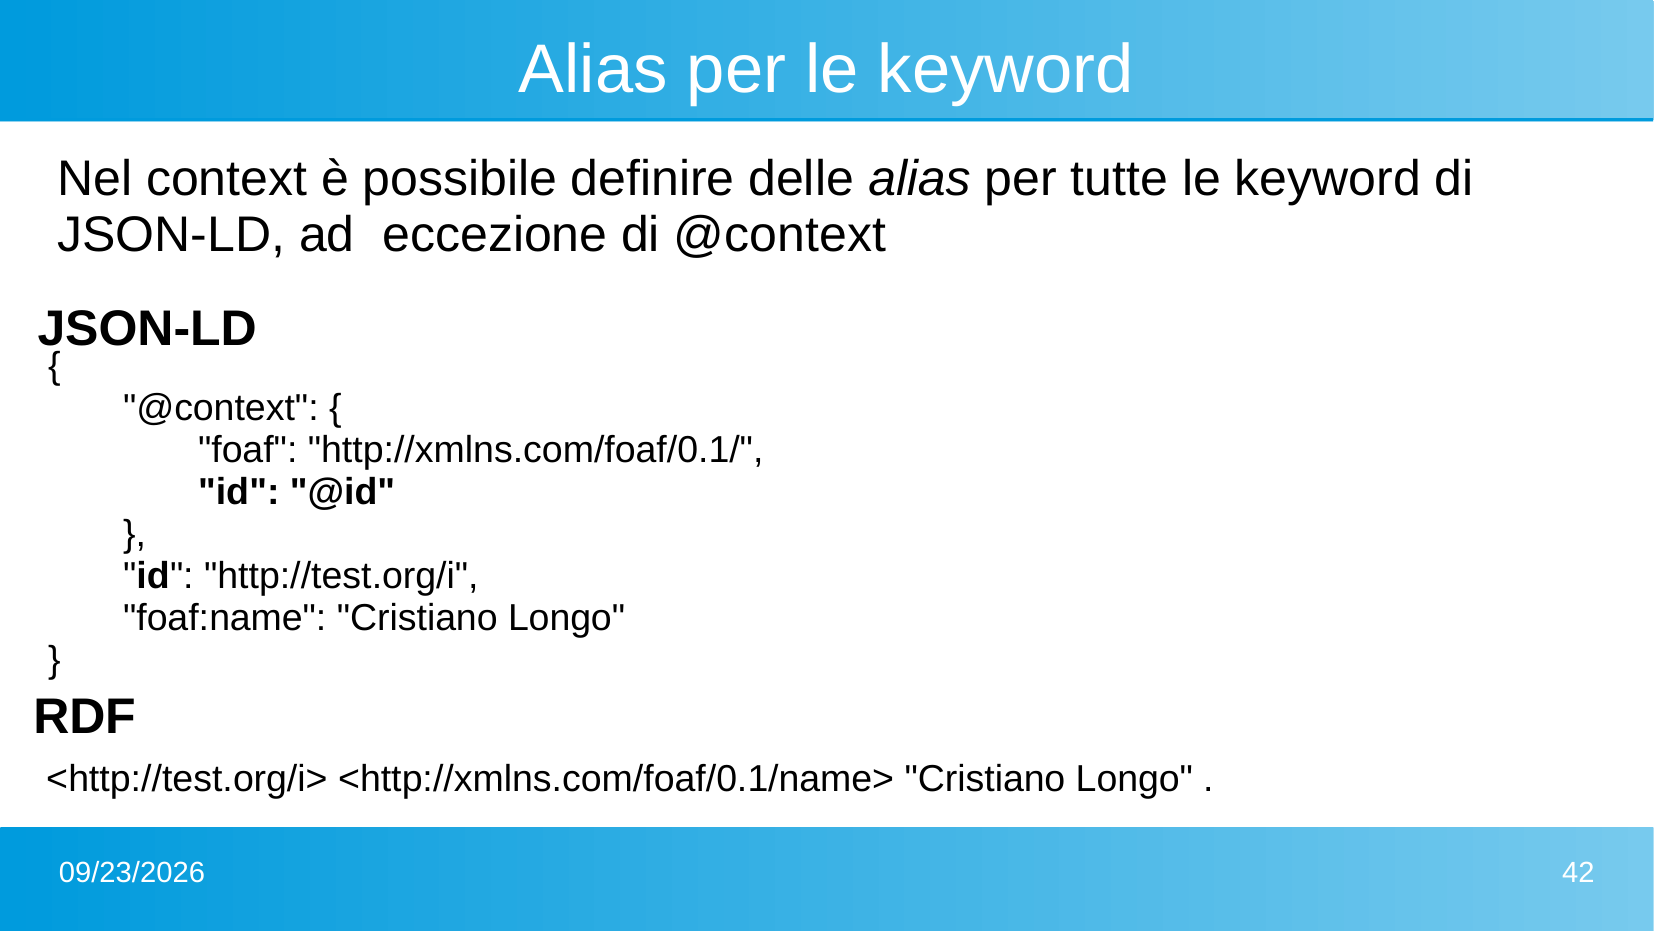

# Alias per le keyword
Nel context è possibile definire delle alias per tutte le keyword di JSON-LD, ad eccezione di @context
JSON-LD
{
	"@context": {
 		"foaf": "http://xmlns.com/foaf/0.1/",
		"id": "@id"
	},
 	"id": "http://test.org/i",
 	"foaf:name": "Cristiano Longo"
}
RDF
<http://test.org/i> <http://xmlns.com/foaf/0.1/name> "Cristiano Longo" .
42